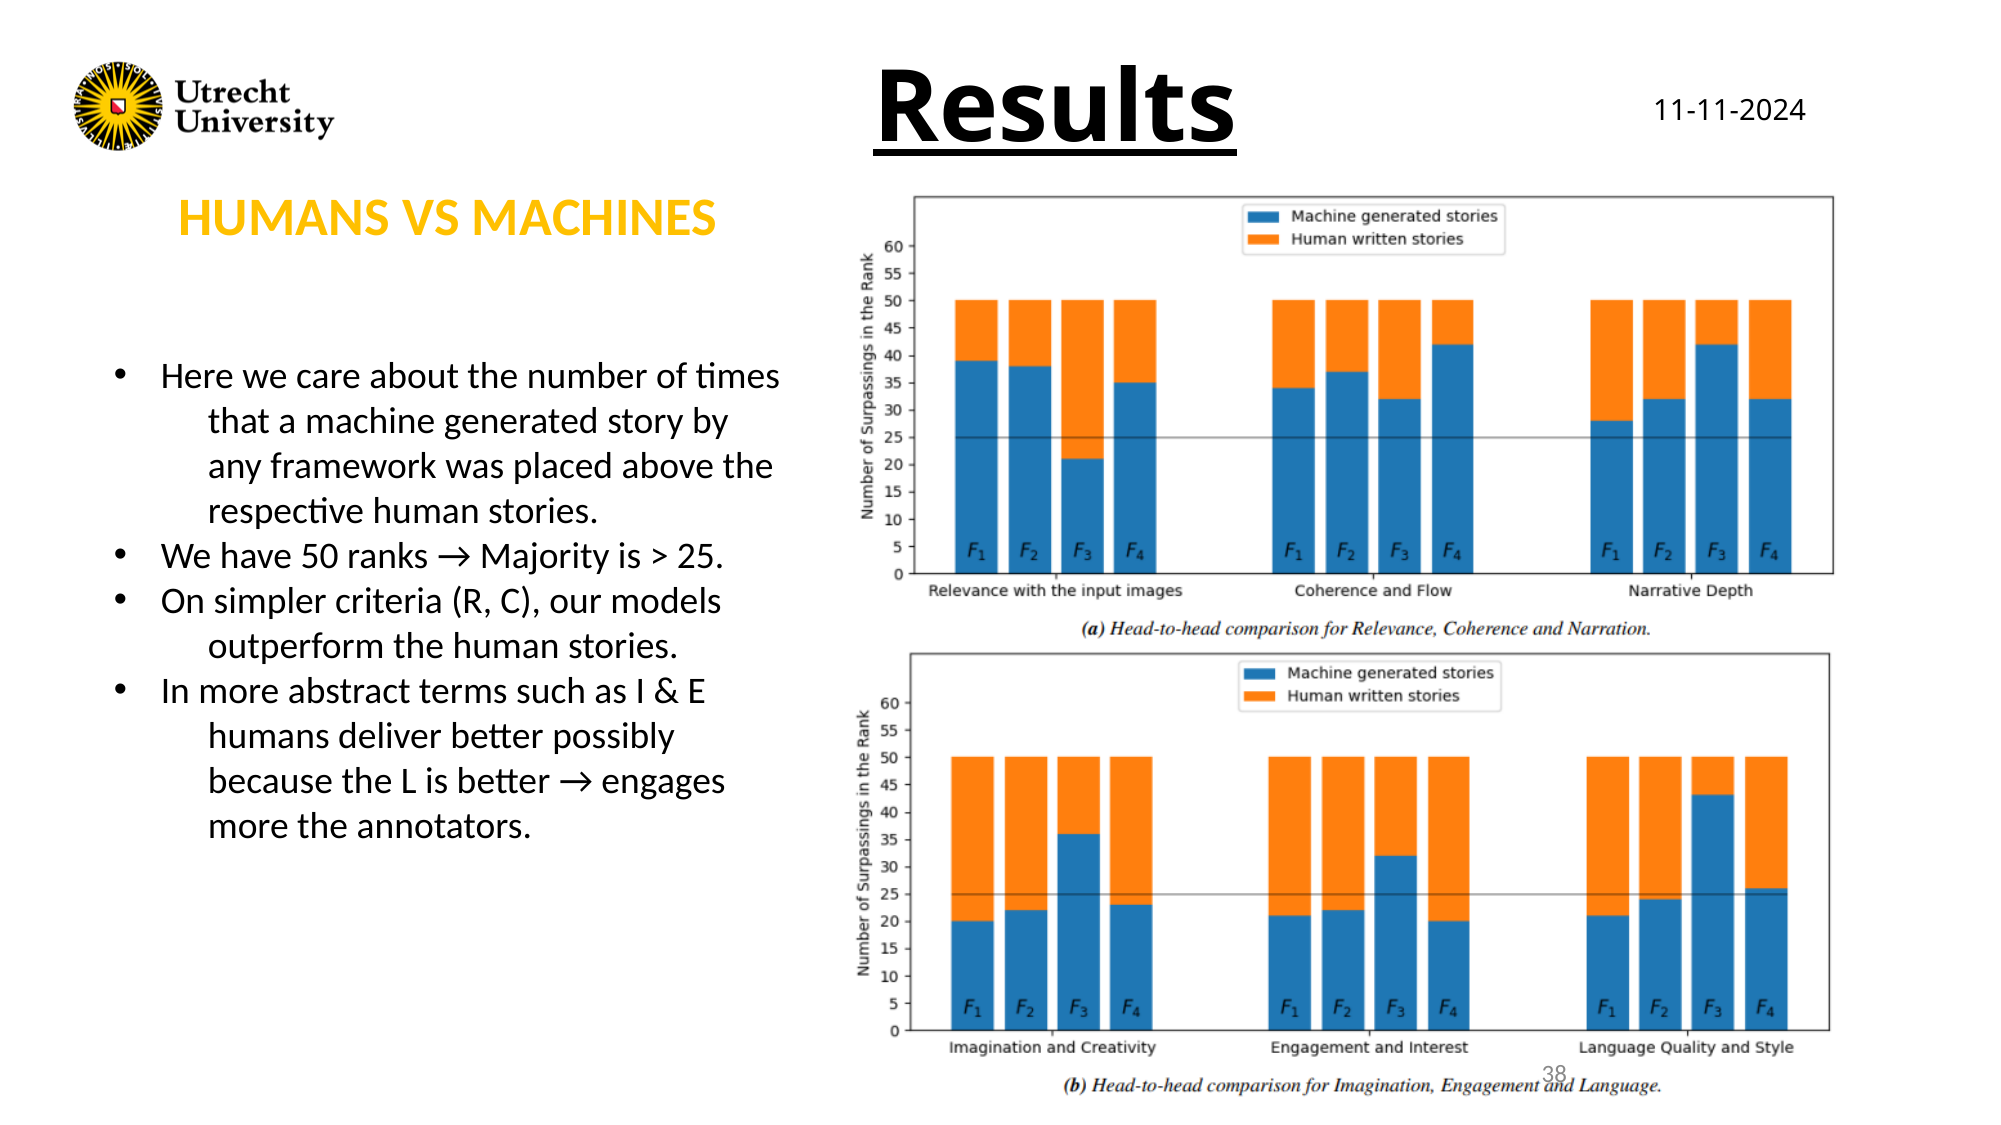

Results
11-11-2024
HUMANS VS MACHINES
Here we care about the number of times that a machine generated story by any framework was placed above the respective human stories.
We have 50 ranks → Majority is > 25.
On simpler criteria (R, C), our models outperform the human stories.
In more abstract terms such as I & E humans deliver better possibly because the L is better → engages more the annotators.